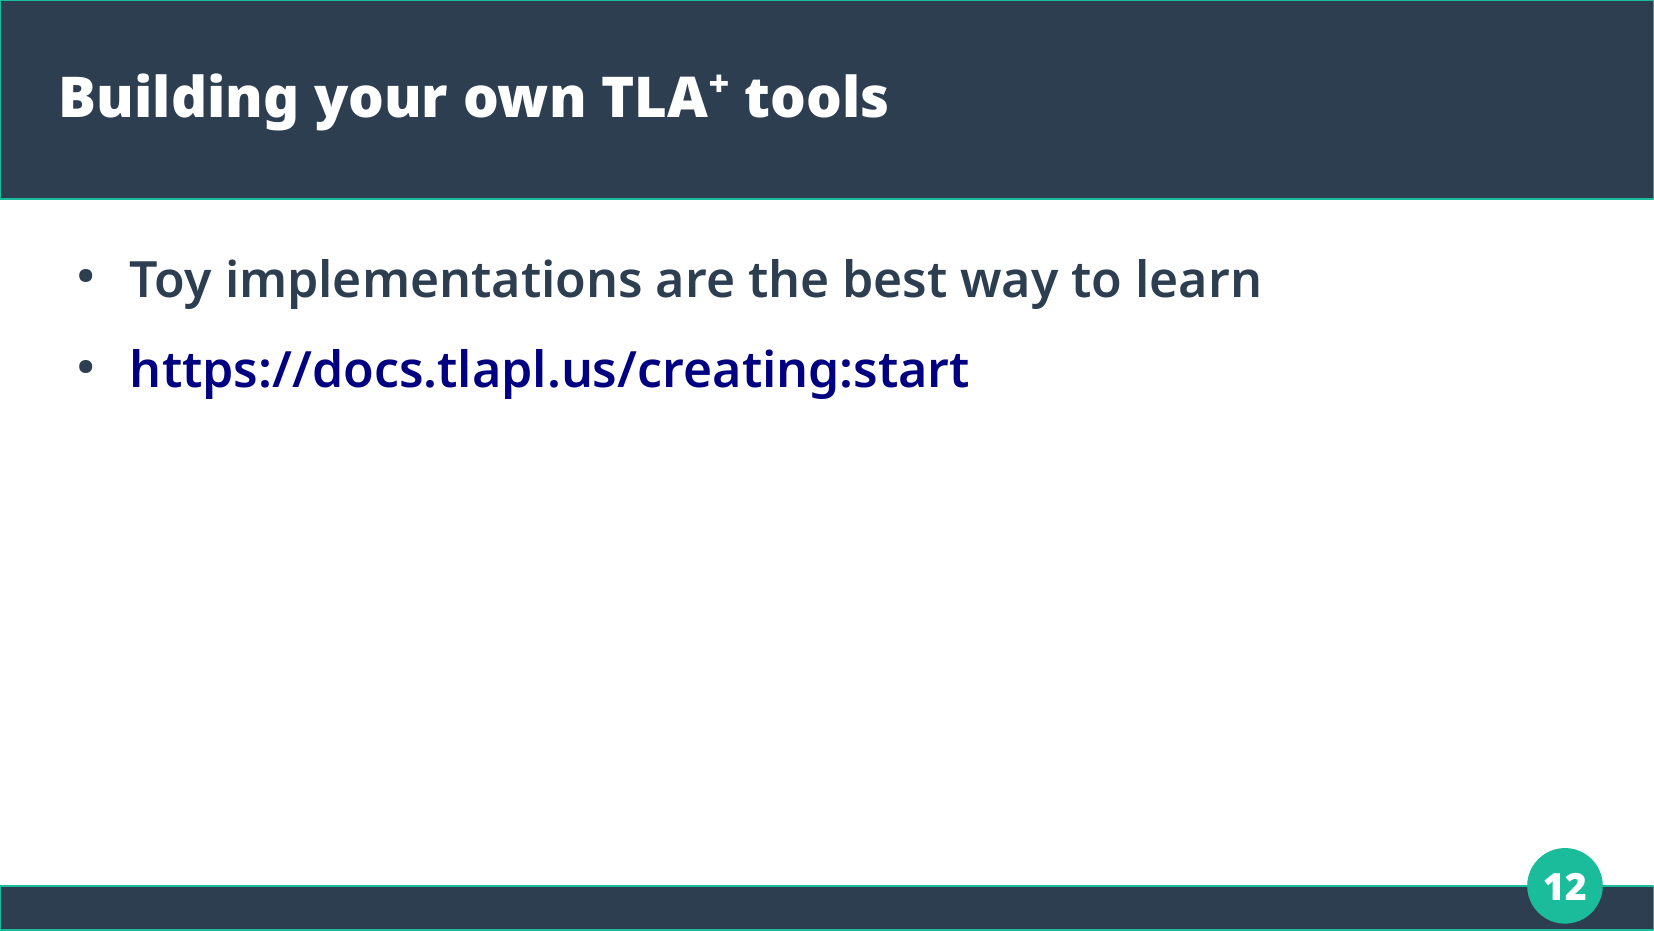

# Building your own TLA⁺ tools
Toy implementations are the best way to learn
https://docs.tlapl.us/creating:start
12